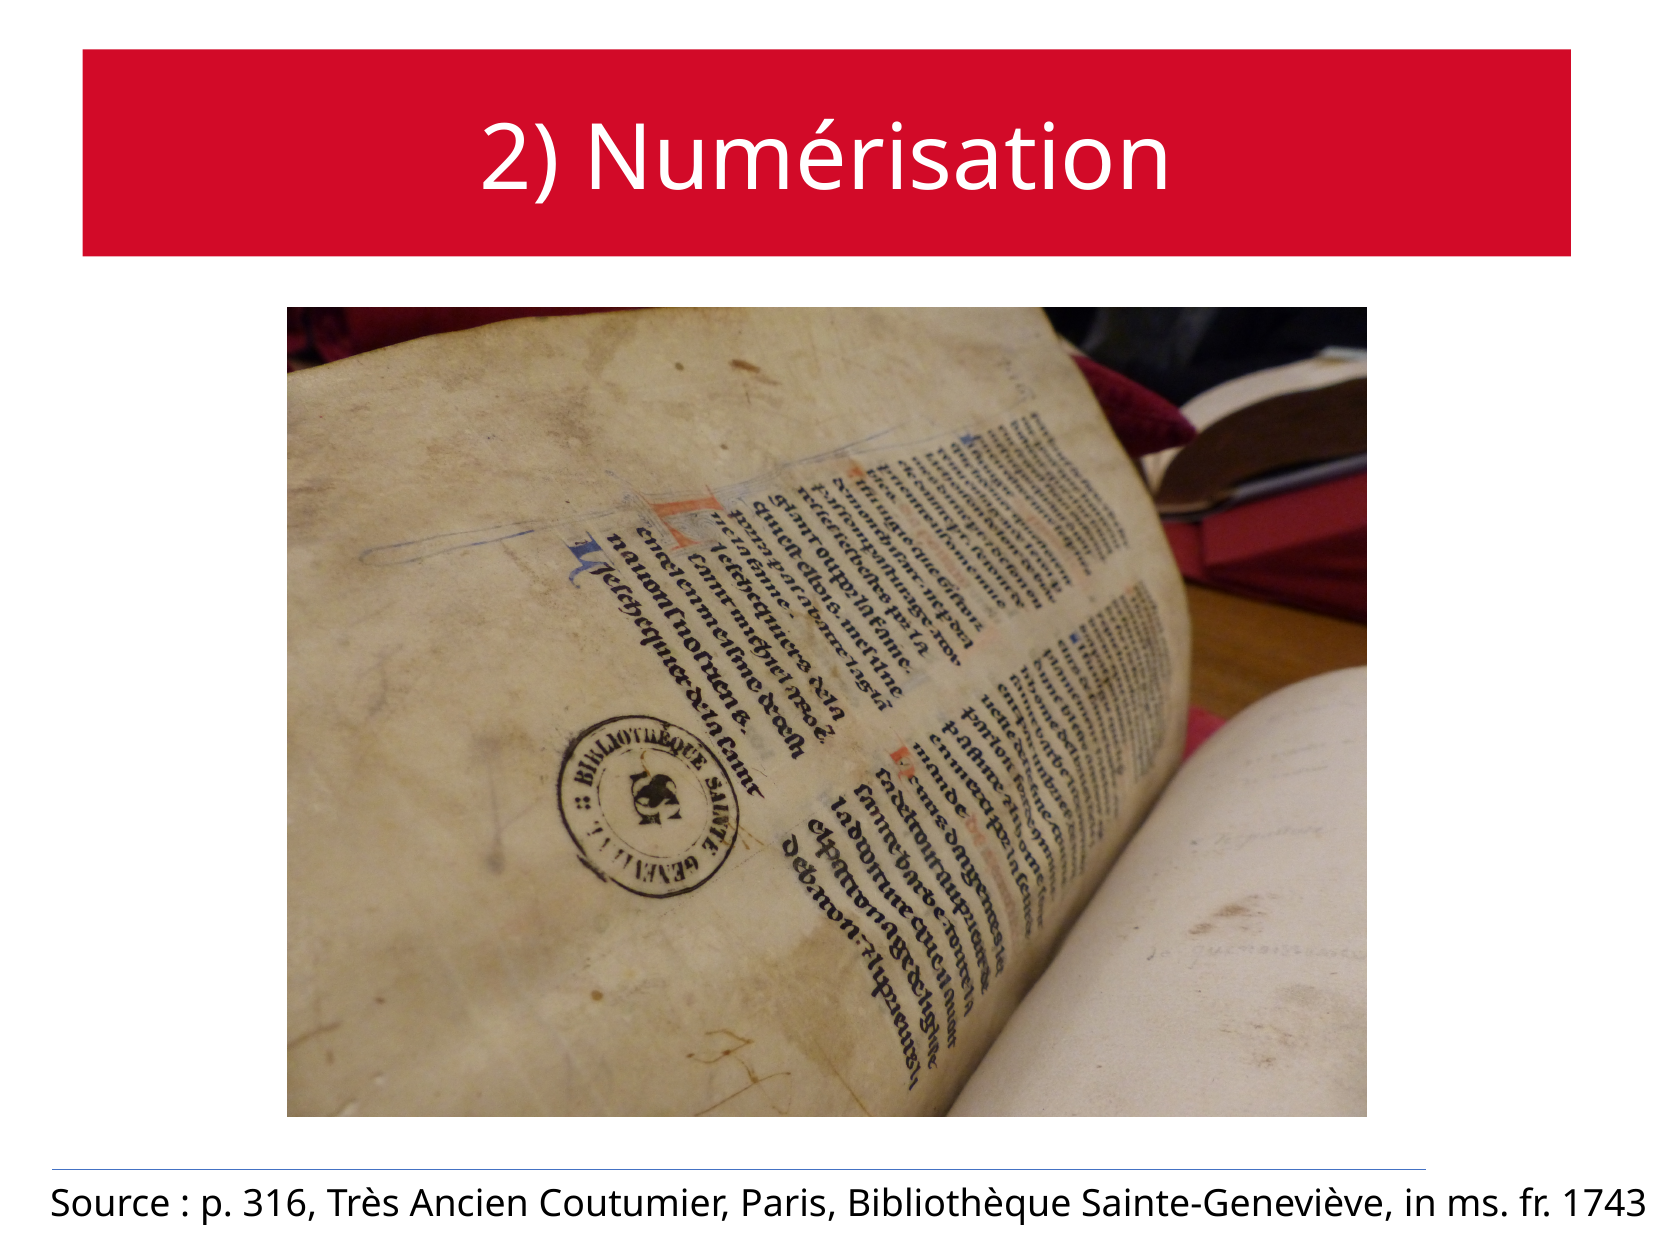

# 2) Numérisation
Source : p. 316, Très Ancien Coutumier, Paris, Bibliothèque Sainte-Geneviève, in ms. fr. 1743